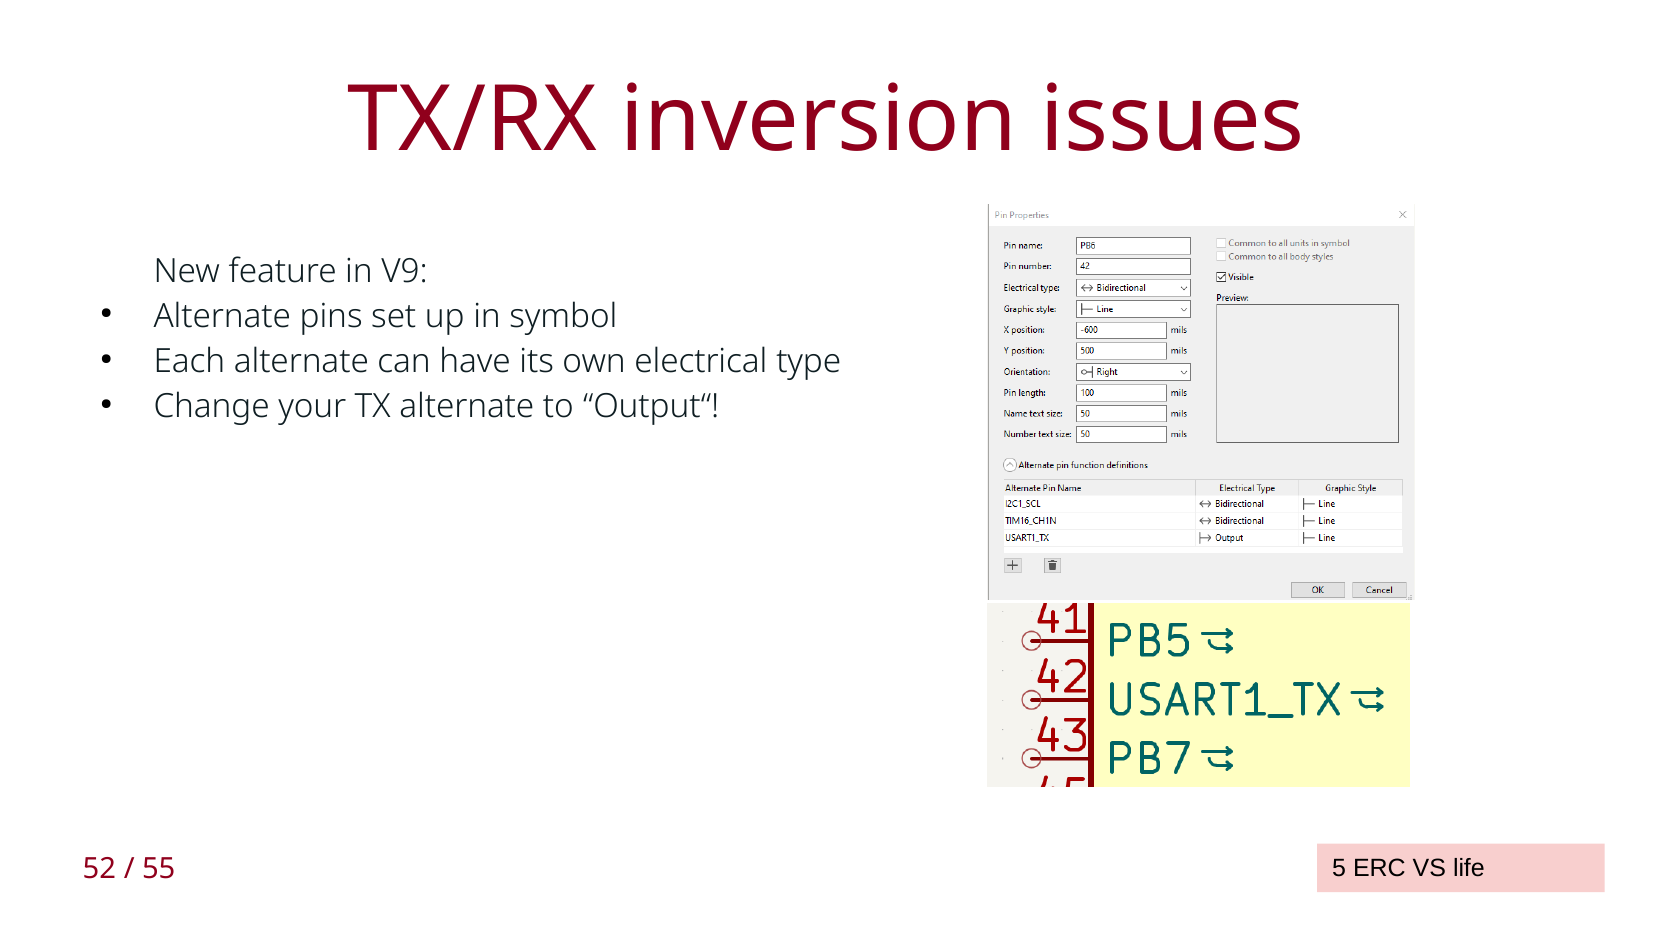

# TX/RX inversion issues
New feature in V9:
Alternate pins set up in symbol
Each alternate can have its own electrical type
Change your TX alternate to “Output“!
5 ERC VS life
52